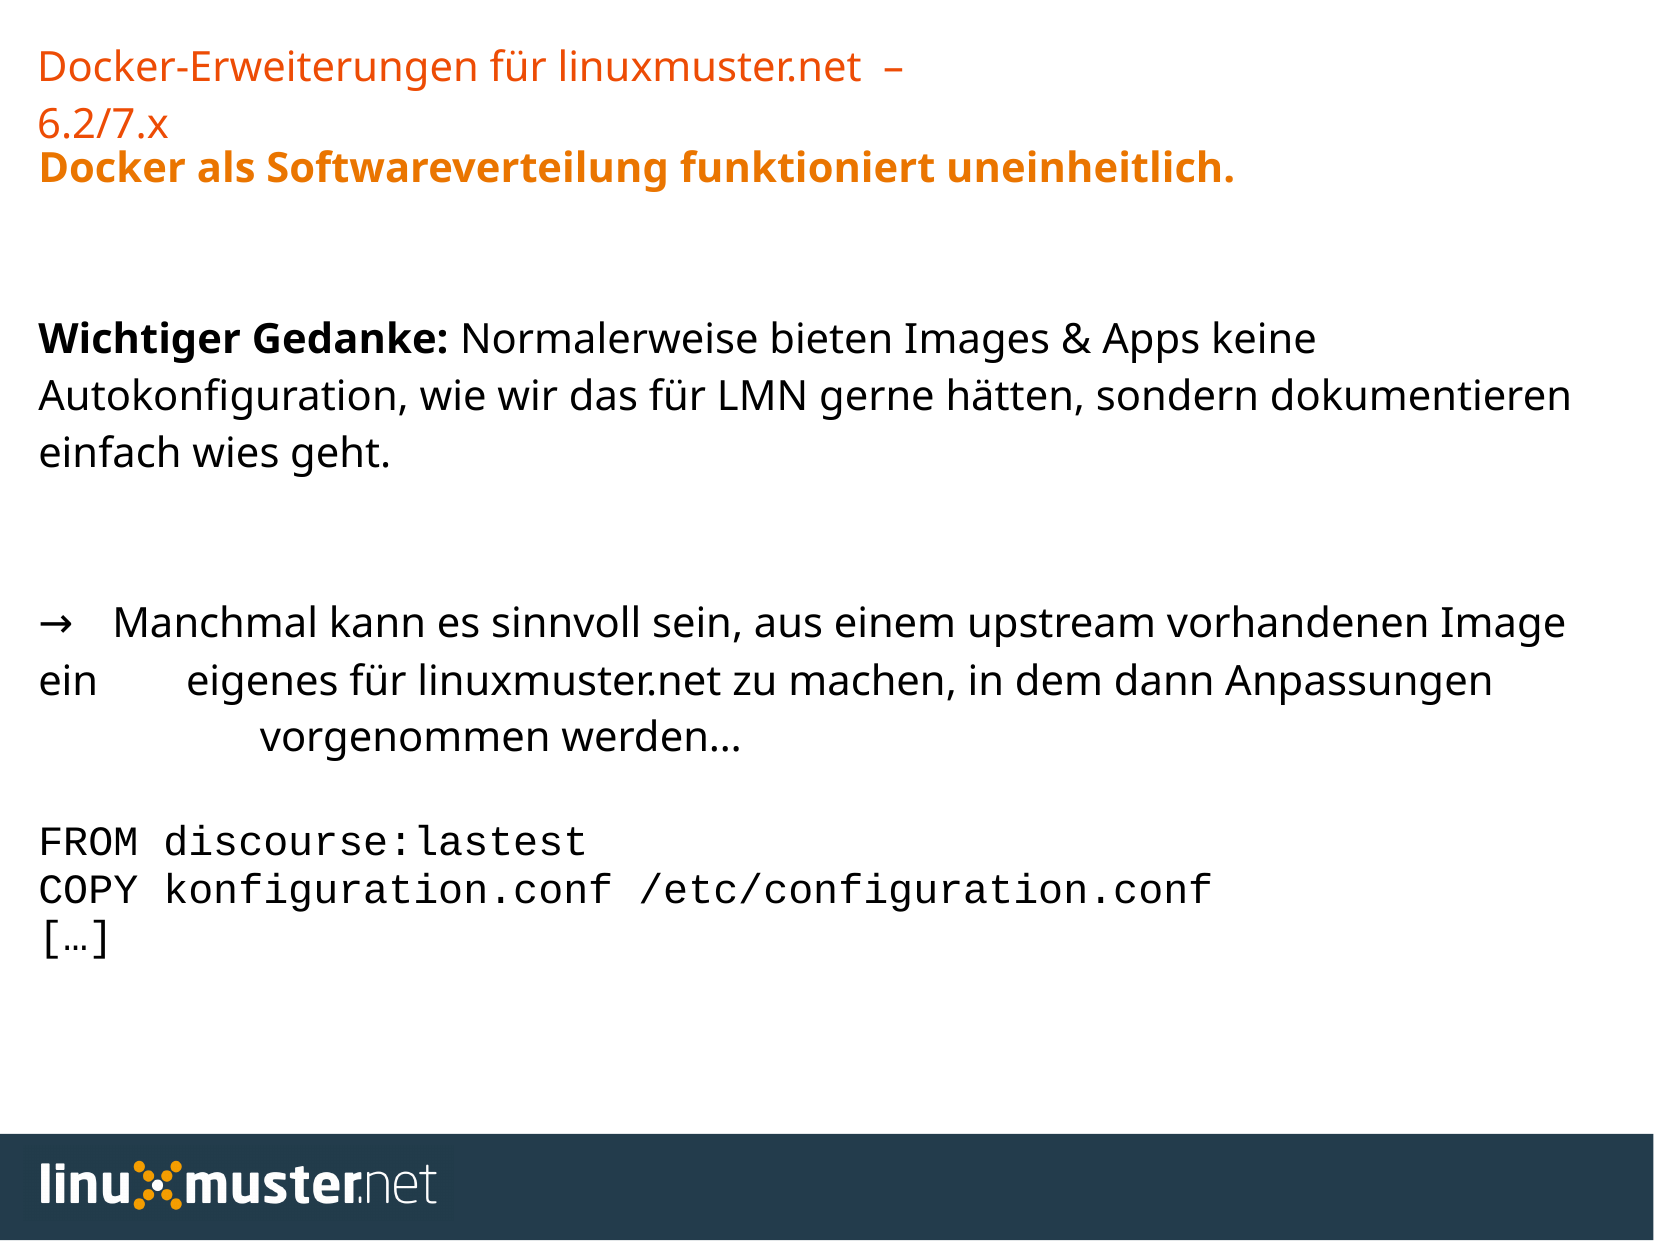

Docker-Erweiterungen für linuxmuster.net – 6.2/7.x
Docker als Softwareverteilung funktioniert uneinheitlich.
Wichtiger Gedanke: Normalerweise bieten Images & Apps keine Autokonfiguration, wie wir das für LMN gerne hätten, sondern dokumentieren einfach wies geht.
→ 	Manchmal kann es sinnvoll sein, aus einem upstream vorhandenen Image ein 		eigenes für linuxmuster.net zu machen, in dem dann Anpassungen 					vorgenommen werden…
FROM discourse:lastest
COPY konfiguration.conf /etc/configuration.conf
[…]